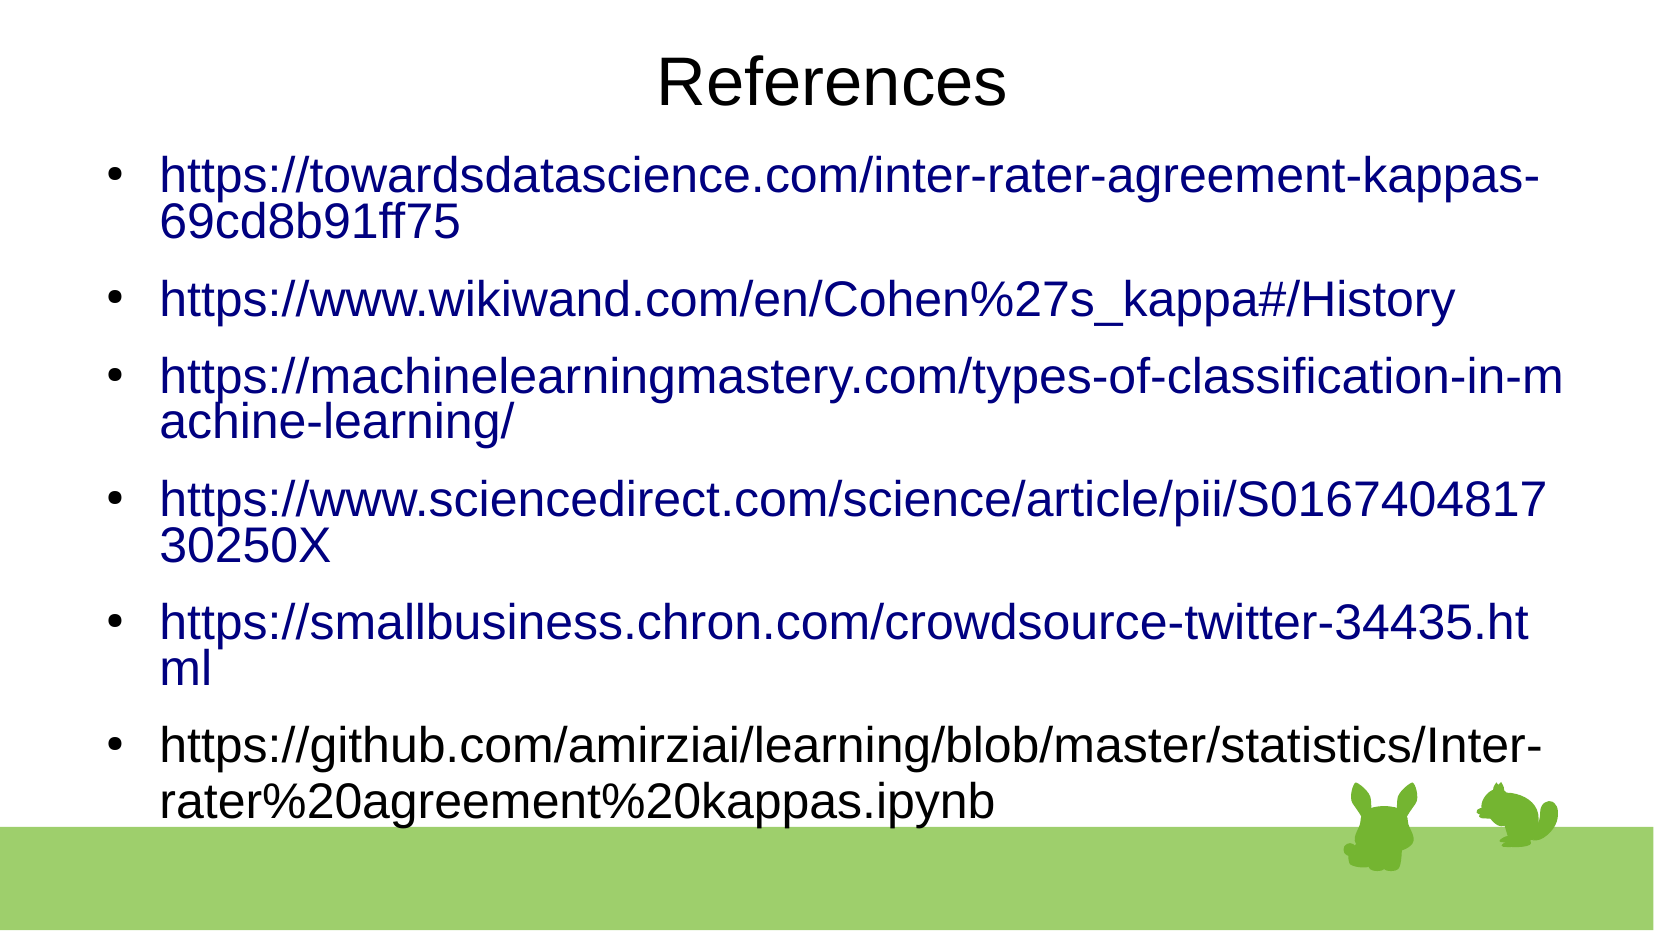

# References
https://towardsdatascience.com/inter-rater-agreement-kappas-69cd8b91ff75
https://www.wikiwand.com/en/Cohen%27s_kappa#/History
https://machinelearningmastery.com/types-of-classification-in-machine-learning/
https://www.sciencedirect.com/science/article/pii/S016740481730250X
https://smallbusiness.chron.com/crowdsource-twitter-34435.html
https://github.com/amirziai/learning/blob/master/statistics/Inter-rater%20agreement%20kappas.ipynb